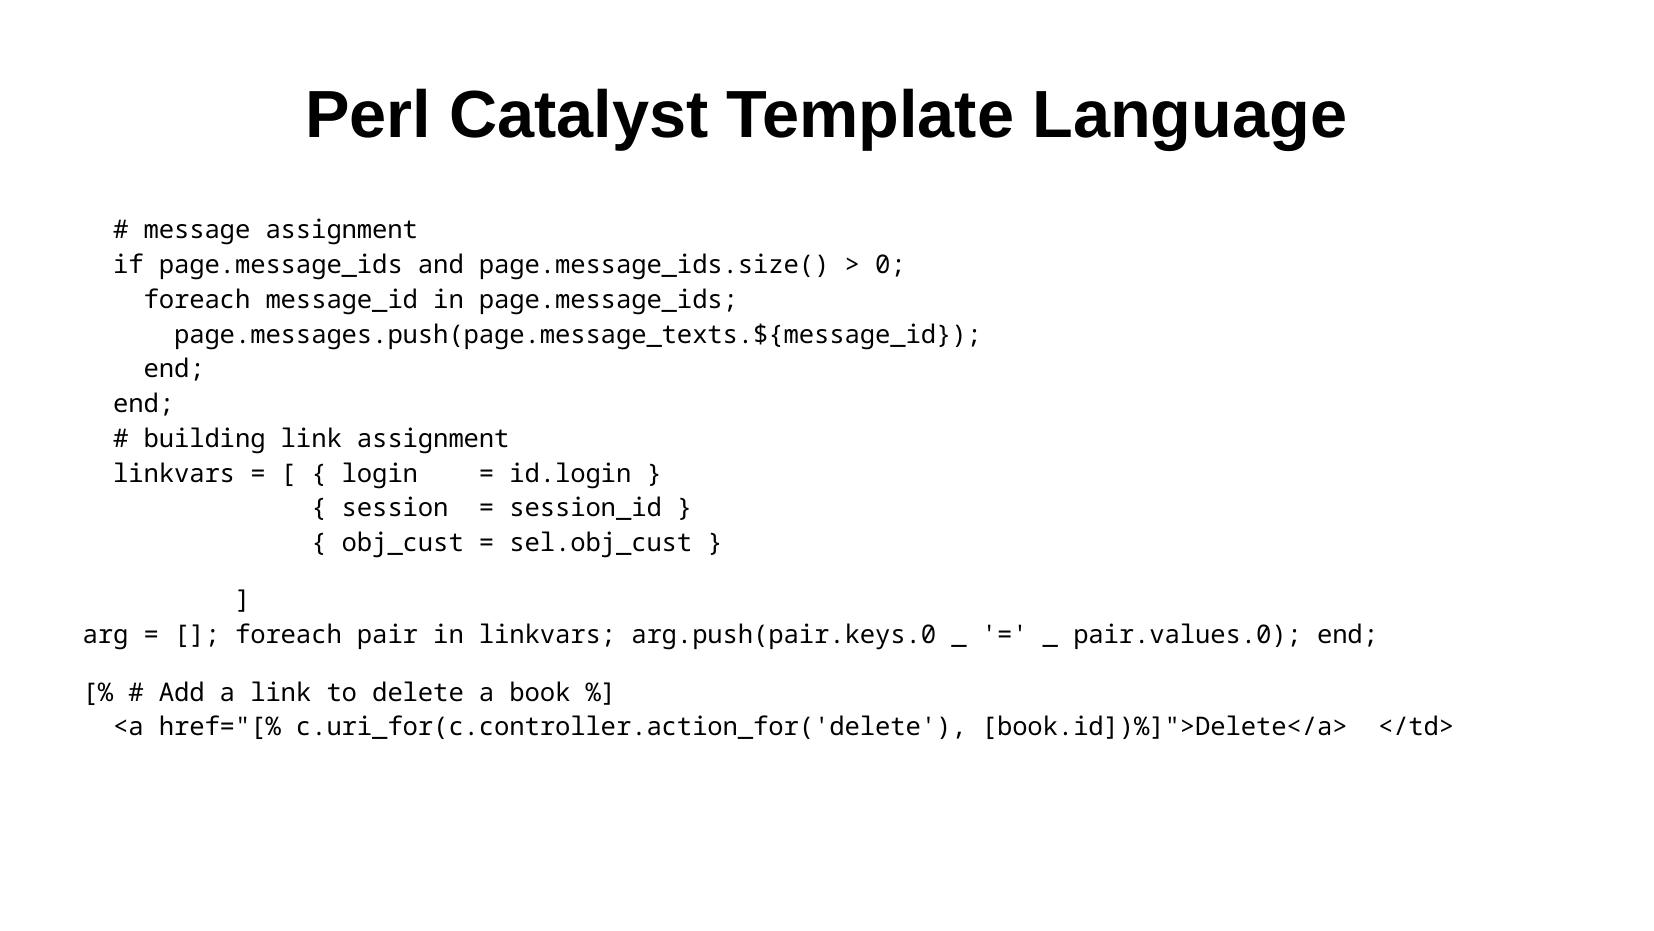

# Perl Catalyst Template Language
 # message assignment
 if page.message_ids and page.message_ids.size() > 0;
 foreach message_id in page.message_ids;
 page.messages.push(page.message_texts.${message_id});
 end;
 end;
 # building link assignment
 linkvars = [ { login = id.login }
 { session = session_id }
 { obj_cust = sel.obj_cust }
 ]
arg = []; foreach pair in linkvars; arg.push(pair.keys.0 _ '=' _ pair.values.0); end;
[% # Add a link to delete a book %]
 <a href="[% c.uri_for(c.controller.action_for('delete'), [book.id])%]">Delete</a> </td>